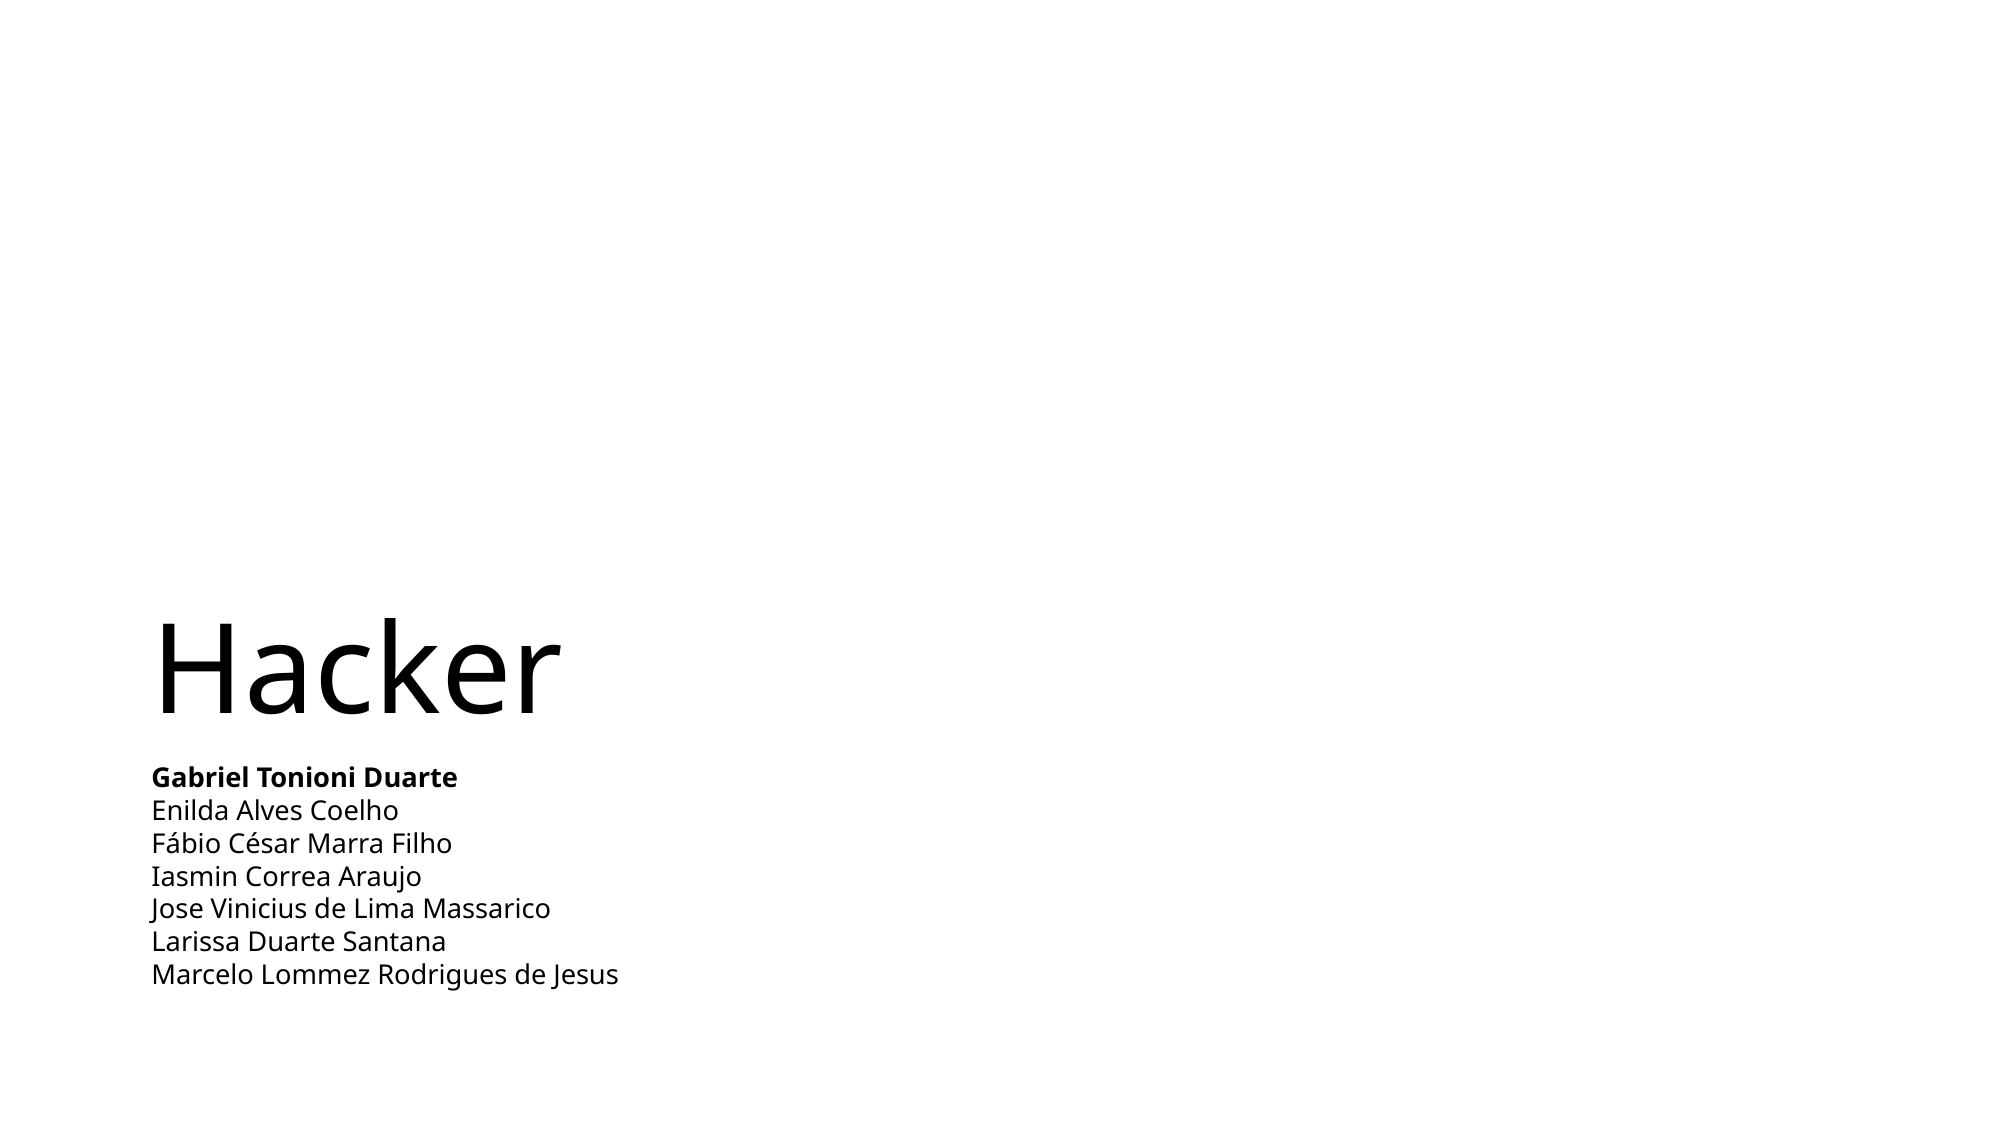

# Hacker
Gabriel Tonioni Duarte
Enilda Alves Coelho
Fábio César Marra Filho
Iasmin Correa Araujo
Jose Vinicius de Lima Massarico
Larissa Duarte Santana
Marcelo Lommez Rodrigues de Jesus